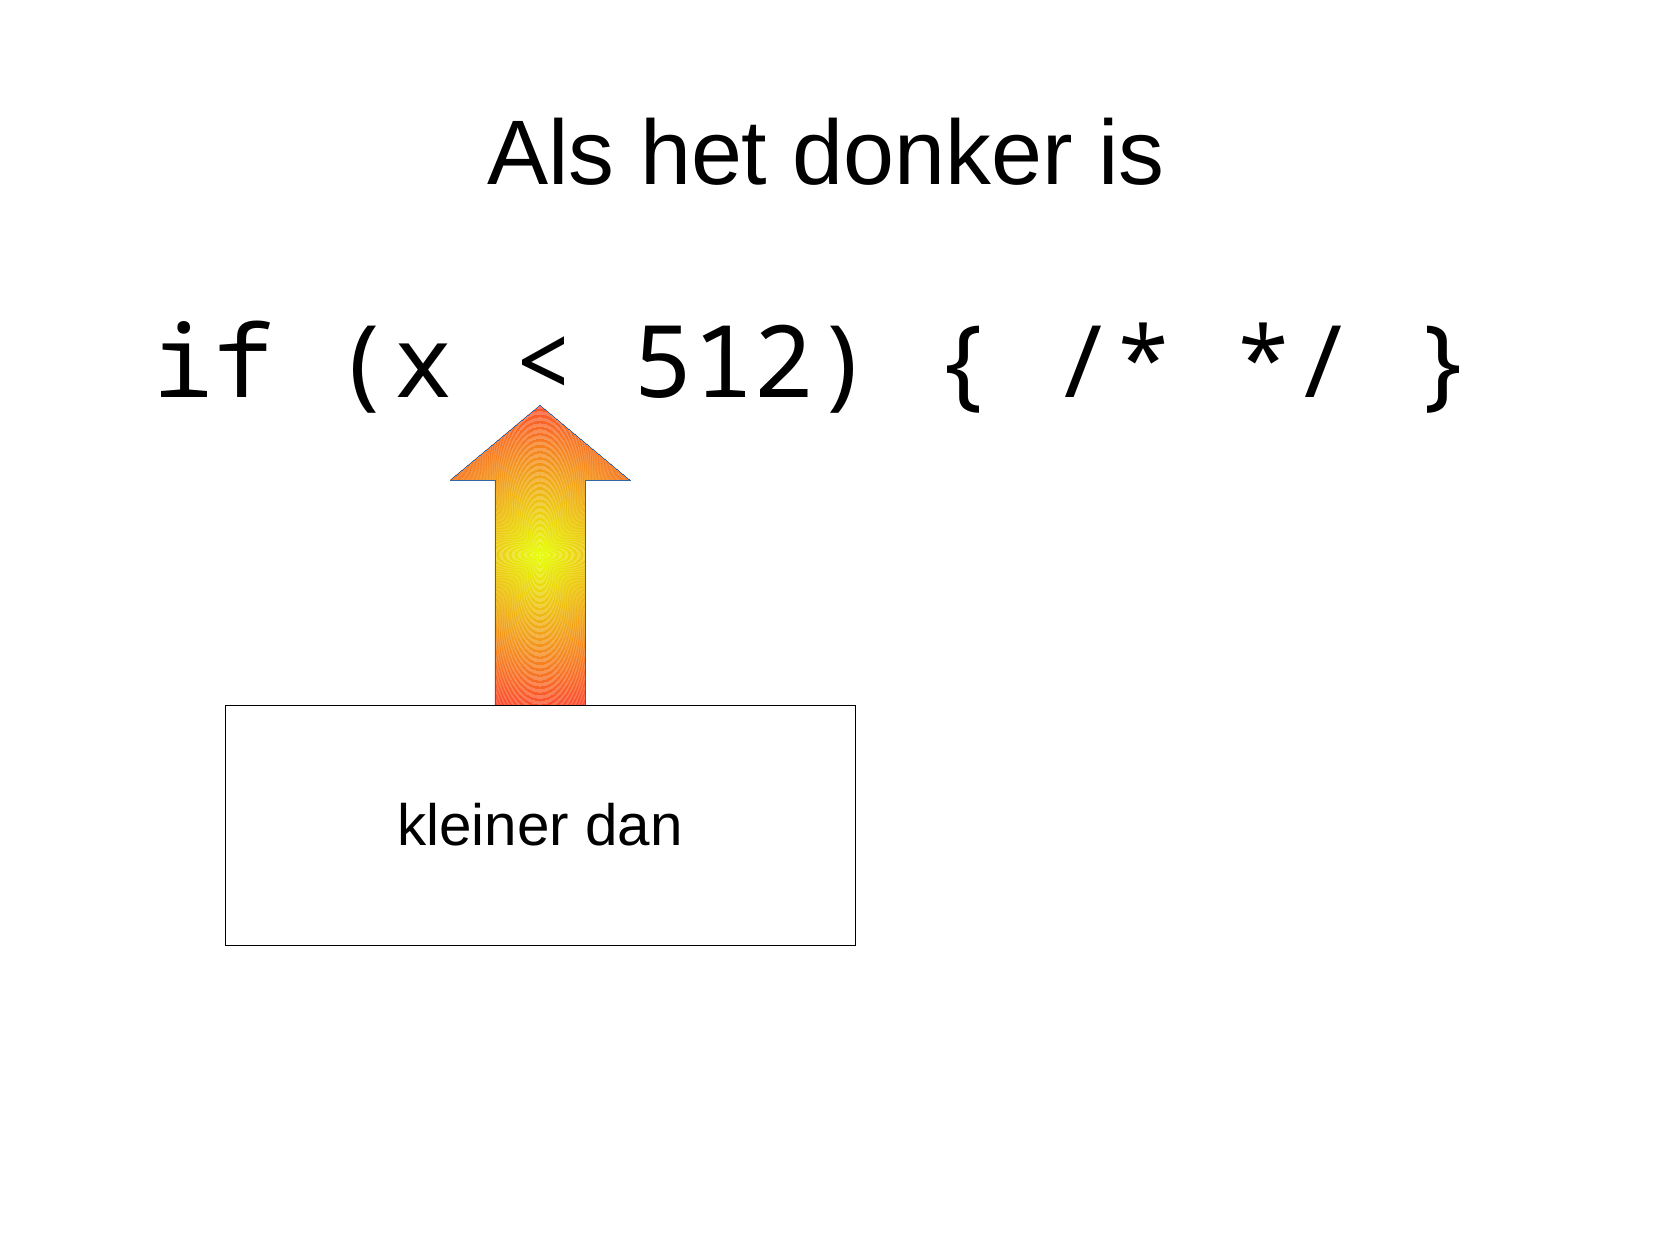

# Als het donker is
if (x < 512) { /* */ }
kleiner dan